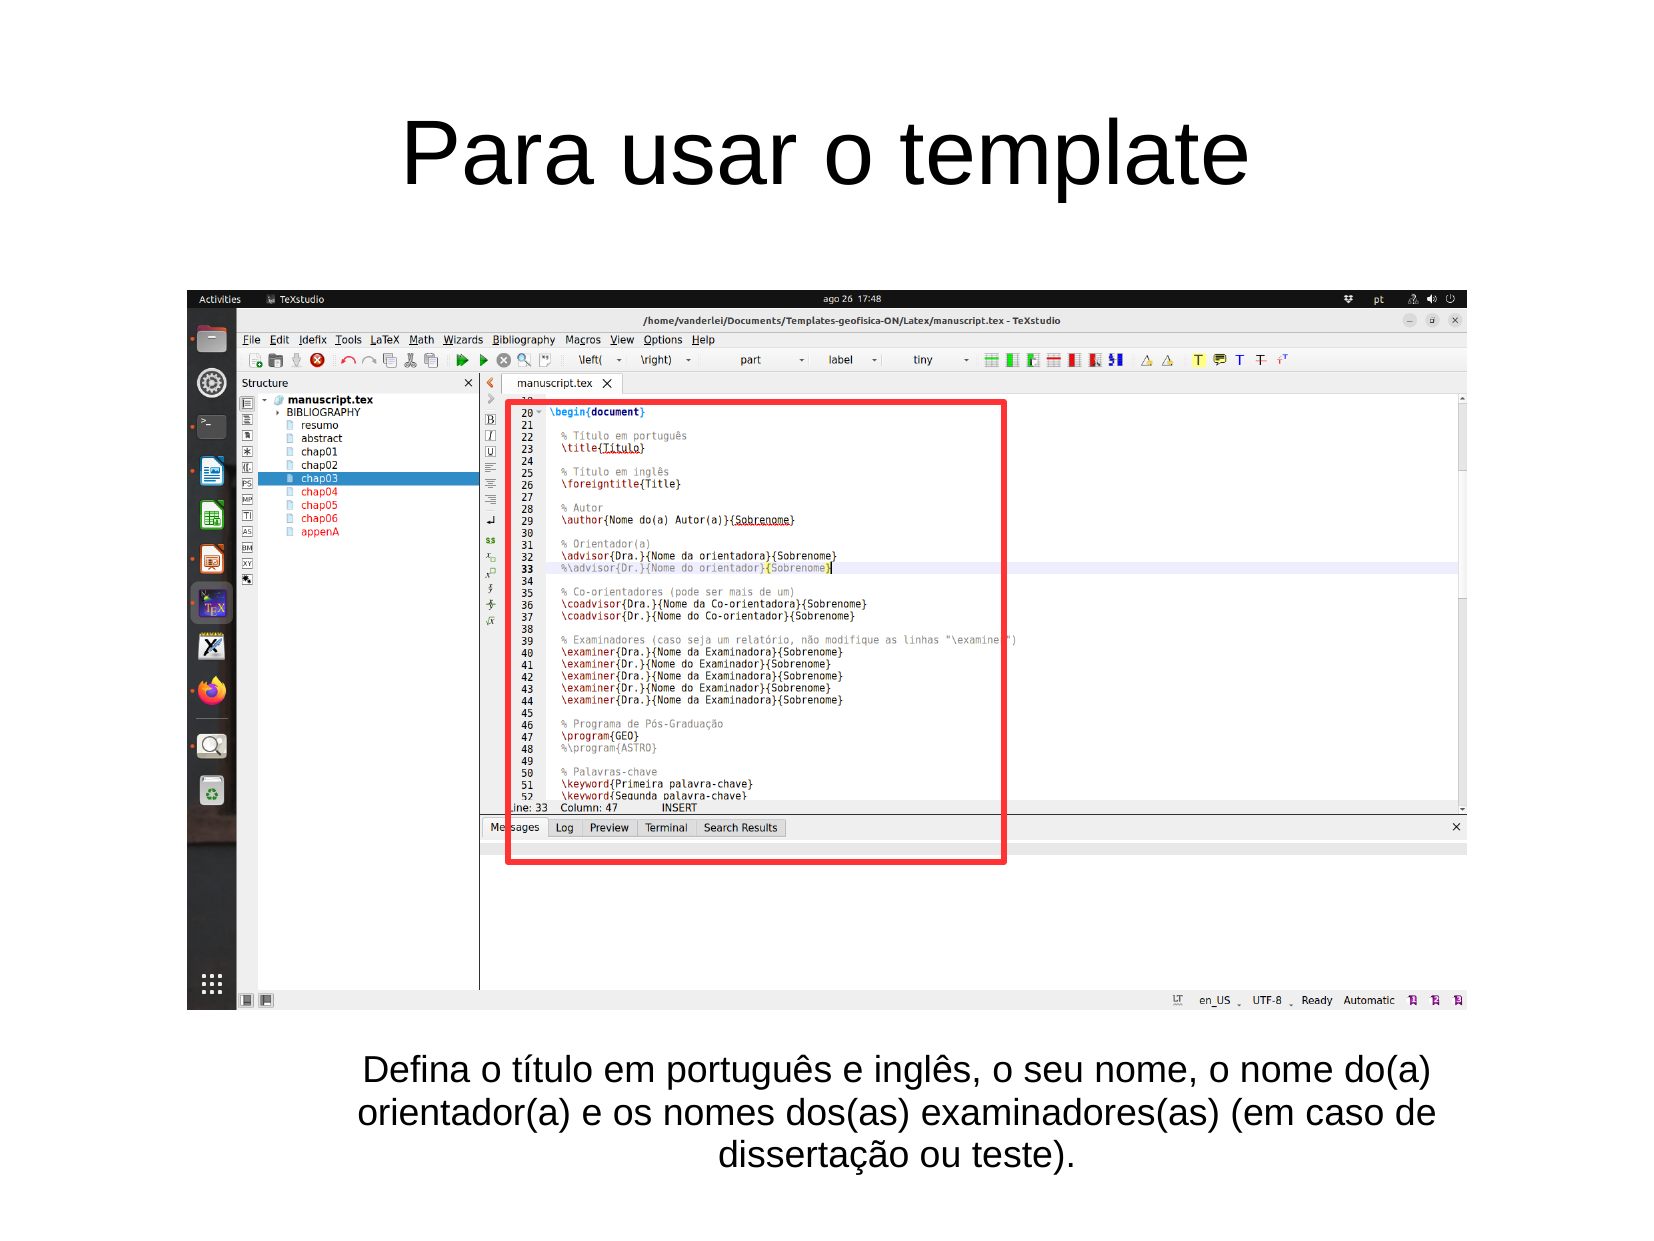

# Para usar o template
Defina o título em português e inglês, o seu nome, o nome do(a) orientador(a) e os nomes dos(as) examinadores(as) (em caso de dissertação ou teste).